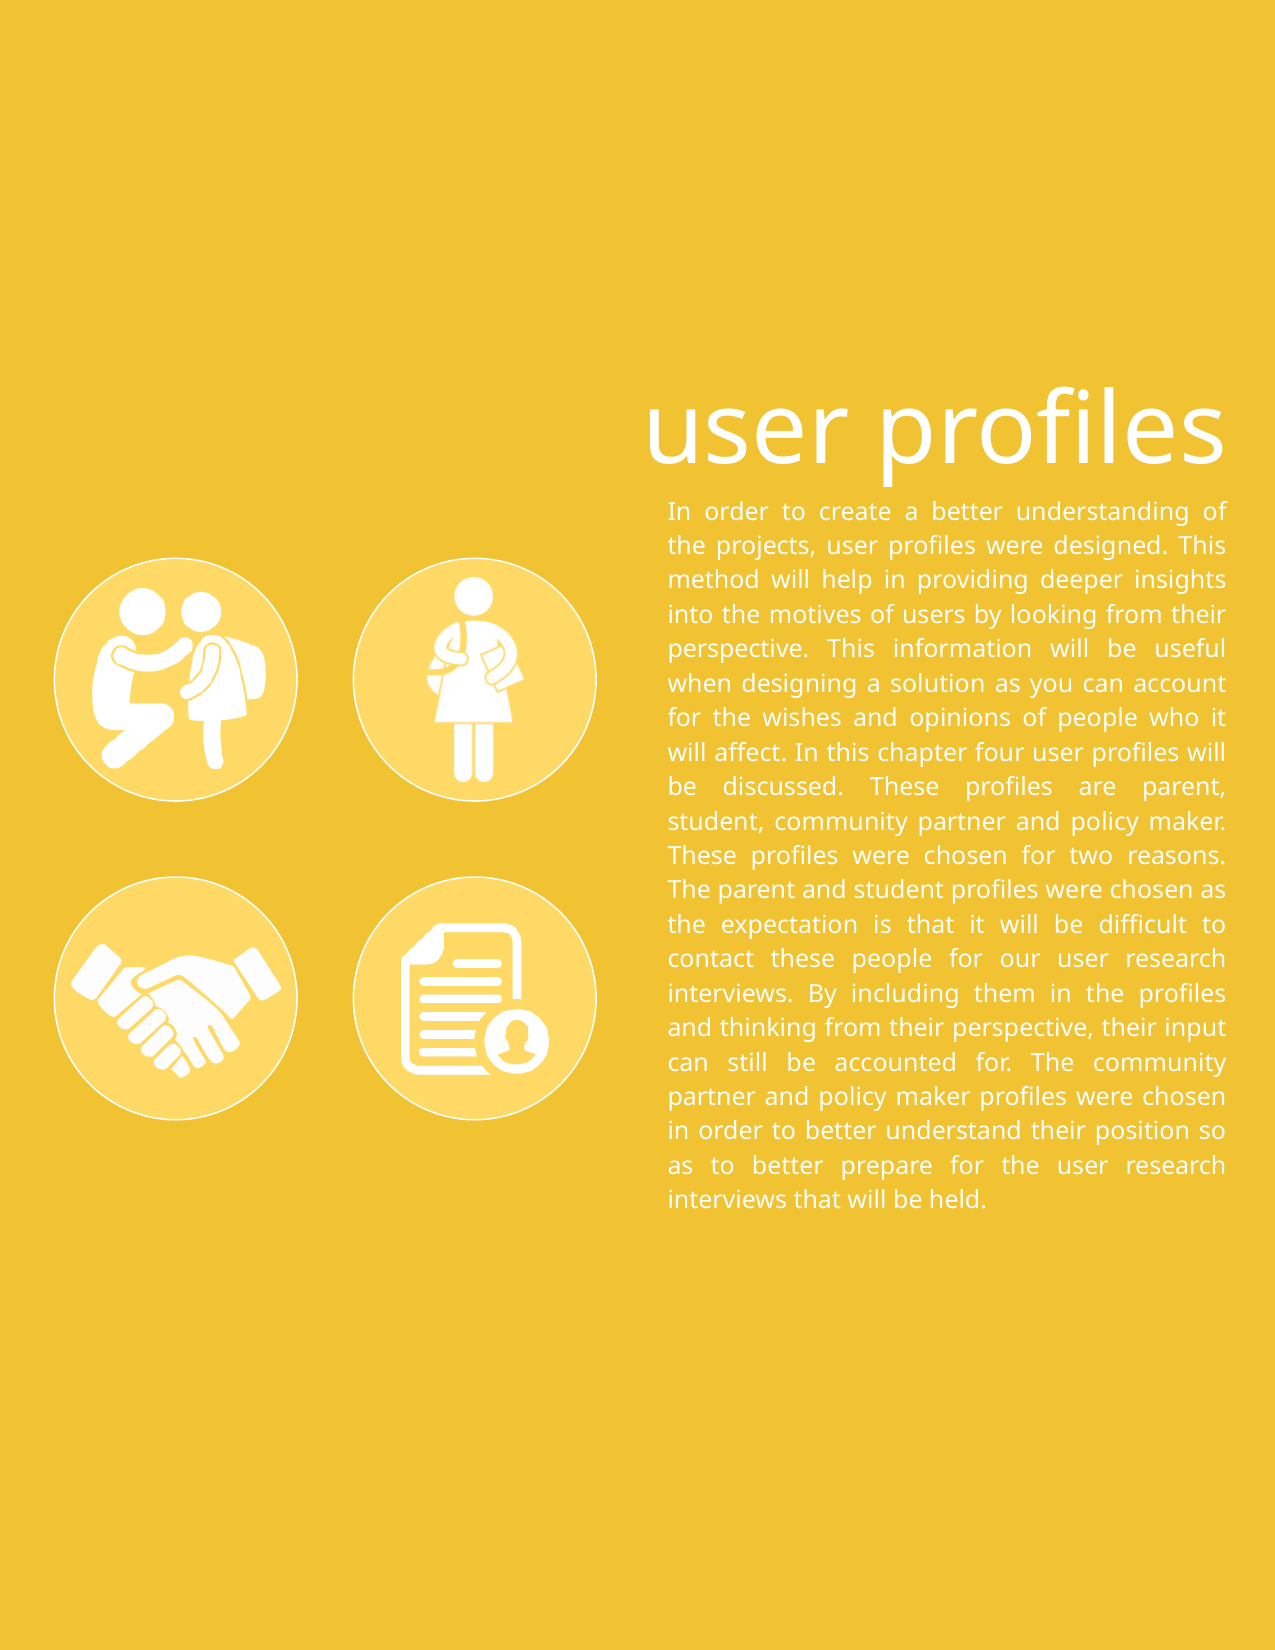

# user profiles
In order to create a better understanding of the projects, user profiles were designed. This method will help in providing deeper insights into the motives of users by looking from their perspective. This information will be useful when designing a solution as you can account for the wishes and opinions of people who it will affect. In this chapter four user profiles will be discussed. These profiles are parent, student, community partner and policy maker. These profiles were chosen for two reasons. The parent and student profiles were chosen as the expectation is that it will be difficult to contact these people for our user research interviews. By including them in the profiles and thinking from their perspective, their input can still be accounted for. The community partner and policy maker profiles were chosen in order to better understand their position so as to better prepare for the user research interviews that will be held.